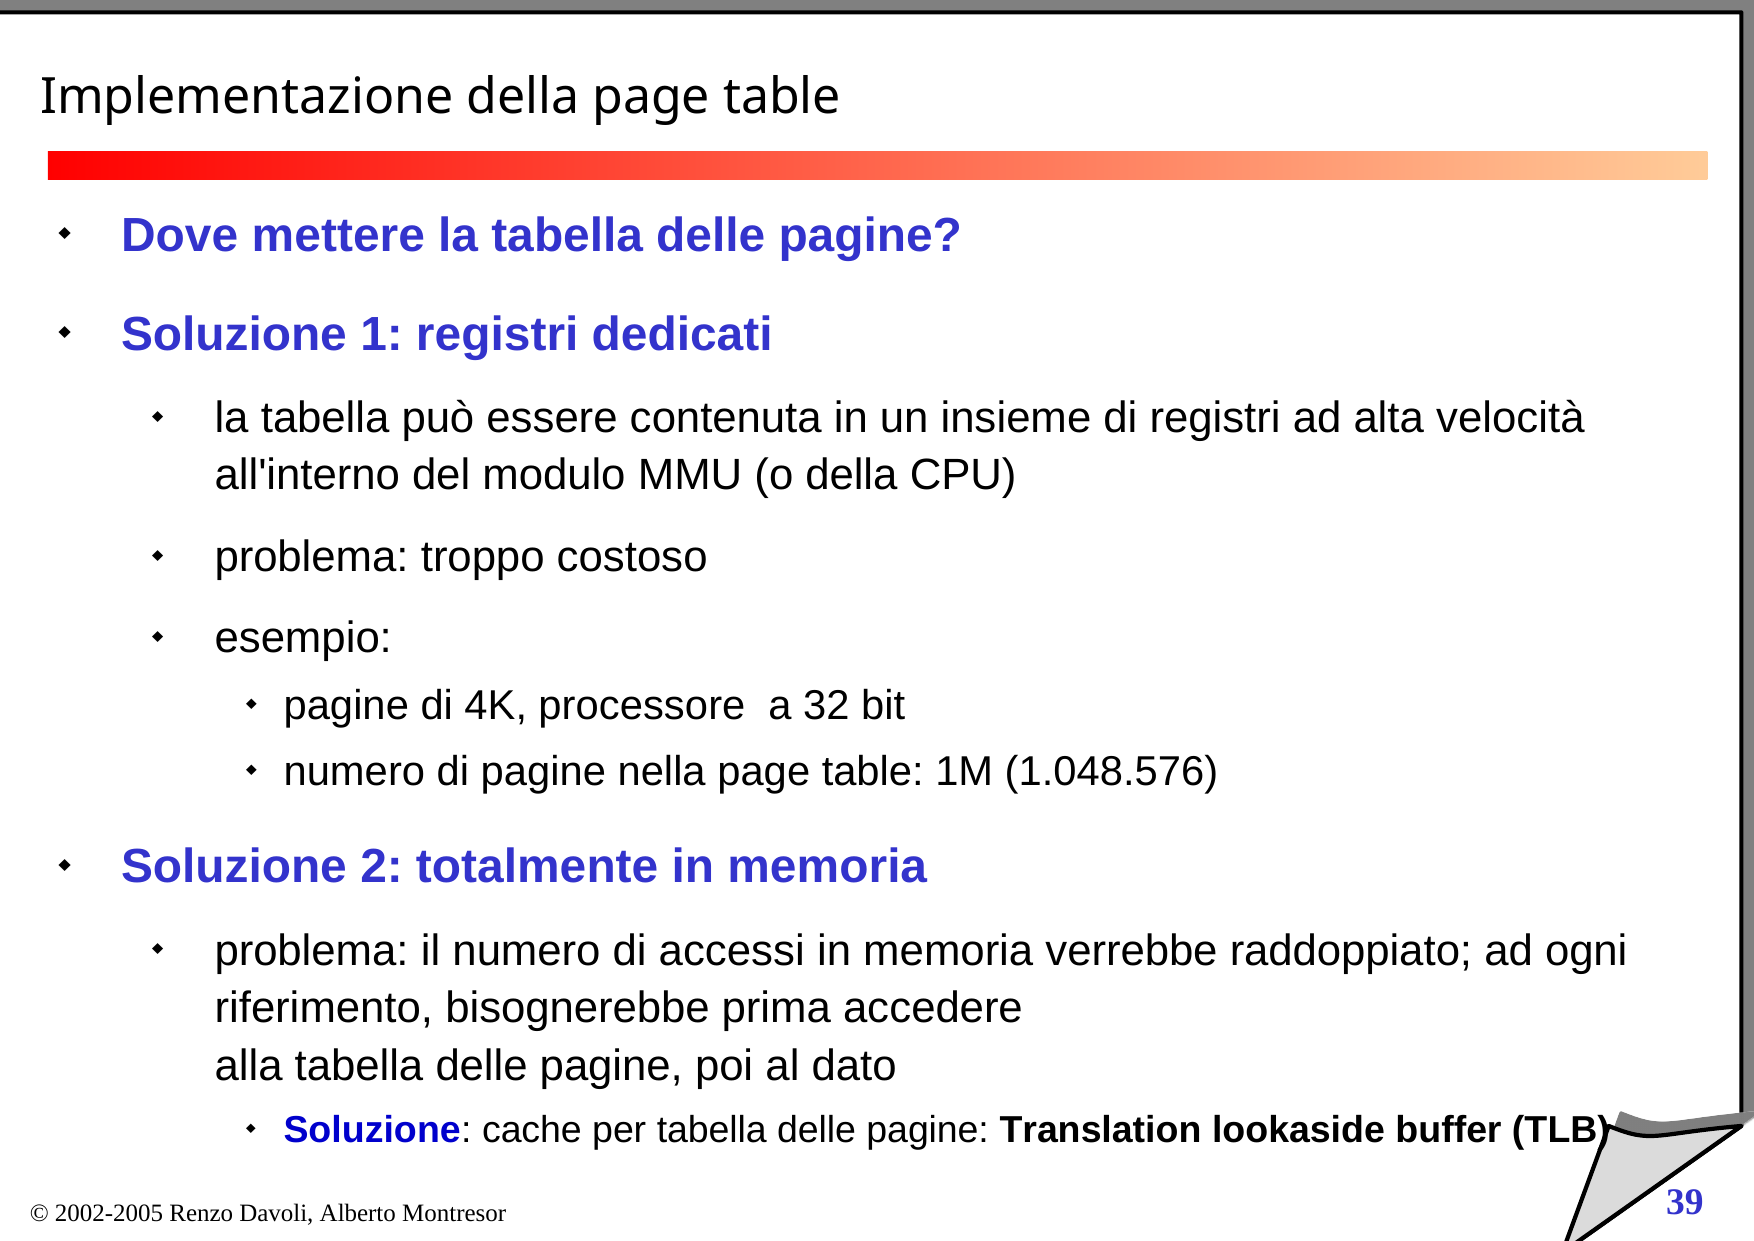

# Implementazione della page table
Dove mettere la tabella delle pagine?
Soluzione 1: registri dedicati
la tabella può essere contenuta in un insieme di registri ad alta velocità all'interno del modulo MMU (o della CPU)
problema: troppo costoso
esempio:
pagine di 4K, processore a 32 bit
numero di pagine nella page table: 1M (1.048.576)
Soluzione 2: totalmente in memoria
problema: il numero di accessi in memoria verrebbe raddoppiato; ad ogni riferimento, bisognerebbe prima accedere
alla tabella delle pagine, poi al dato
Soluzione: cache per tabella delle pagine: Translation lookaside buffer (TLB)